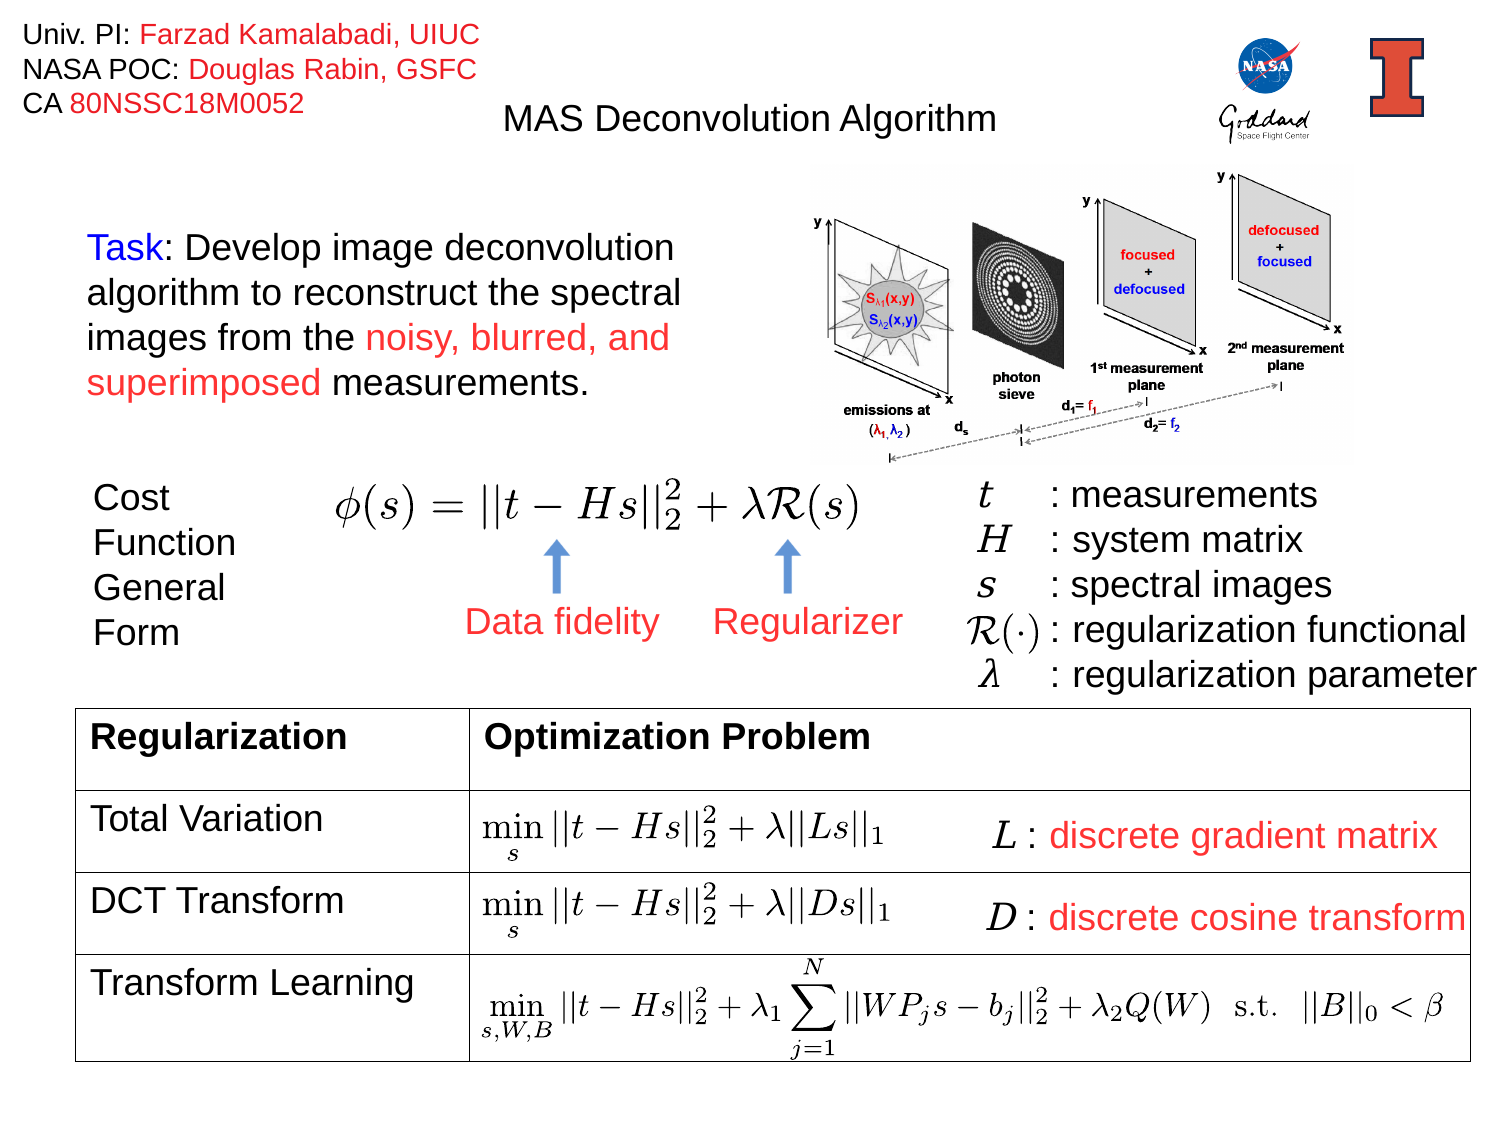

Univ. PI: Farzad Kamalabadi, UIUC
NASA POC: Douglas Rabin, GSFC
CA 80NSSC18M0052
MAS Deconvolution Algorithm
Task: Develop image deconvolution algorithm to reconstruct the spectral images from the noisy, blurred, and superimposed measurements.
t 	: measurements
H 	: system matrix
s 	: spectral images
 	: regularization functional
λ 	: regularization parameter
Cost Function
General
Form
Data fidelity
Regularizer
| Regularization | Optimization Problem |
| --- | --- |
| Total Variation | |
| DCT Transform | |
| Transform Learning | |
L : discrete gradient matrix
D : discrete cosine transform